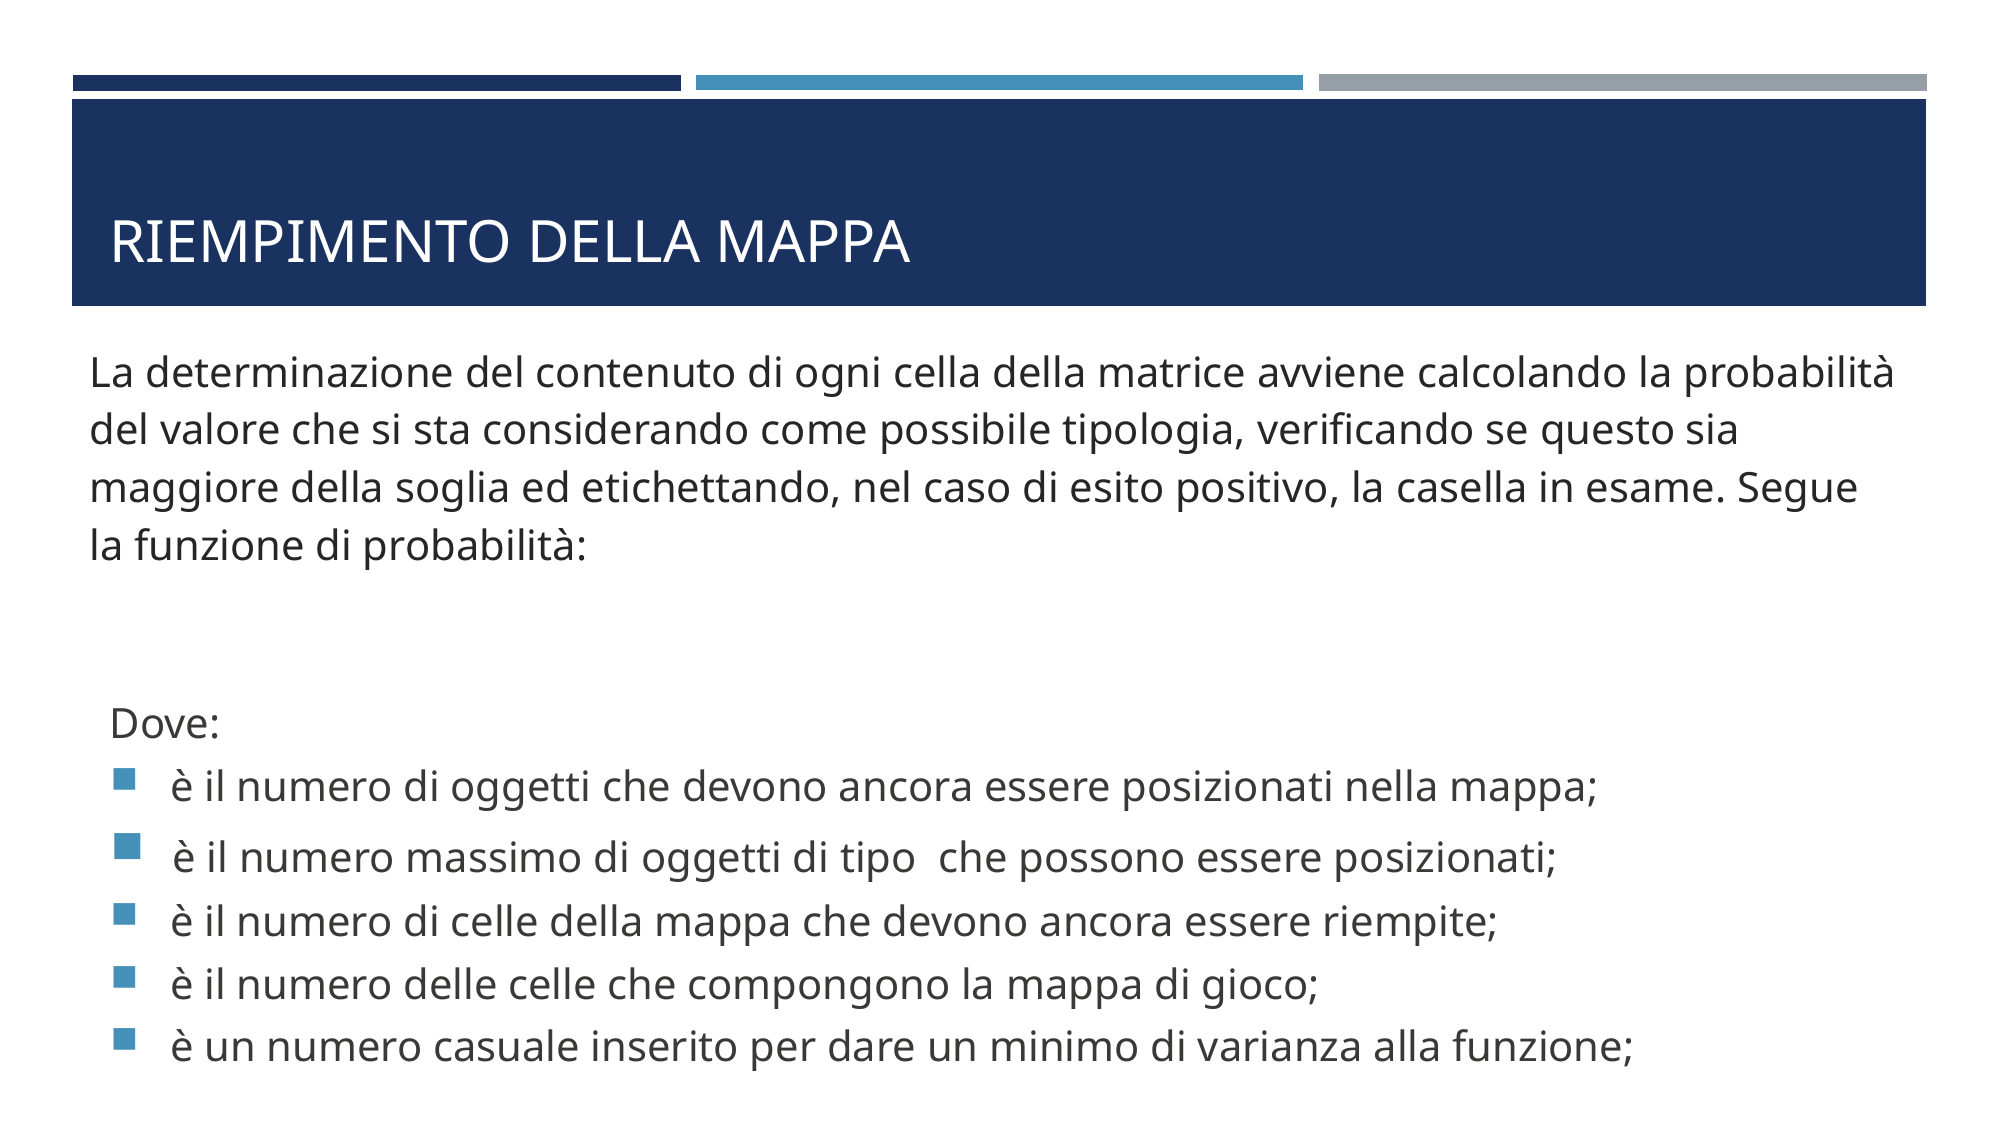

# Riempimento della mappa
La determinazione del contenuto di ogni cella della matrice avviene calcolando la probabilità del valore che si sta considerando come possibile tipologia, verificando se questo sia maggiore della soglia ed etichettando, nel caso di esito positivo, la casella in esame. Segue la funzione di probabilità:
Dove:
 è il numero di oggetti che devono ancora essere posizionati nella mappa;
 è il numero massimo di oggetti di tipo che possono essere posizionati;
 è il numero di celle della mappa che devono ancora essere riempite;
 è il numero delle celle che compongono la mappa di gioco;
 è un numero casuale inserito per dare un minimo di varianza alla funzione;